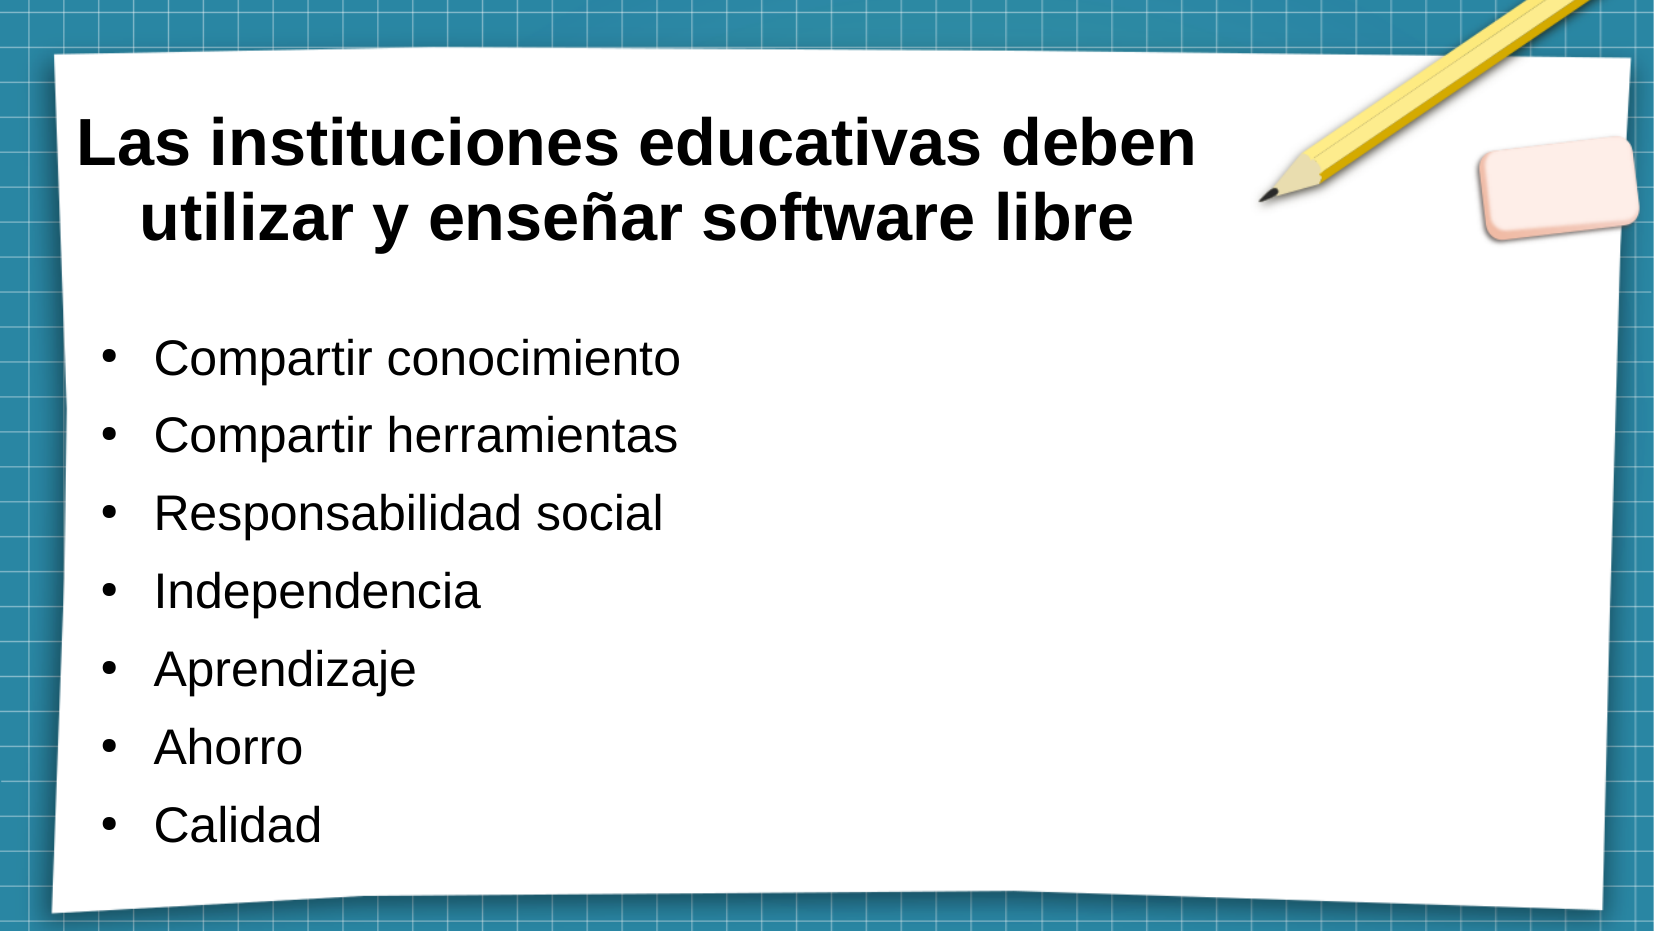

# Las instituciones educativas deben utilizar y enseñar software libre
Compartir conocimiento
Compartir herramientas
Responsabilidad social
Independencia
Aprendizaje
Ahorro
Calidad